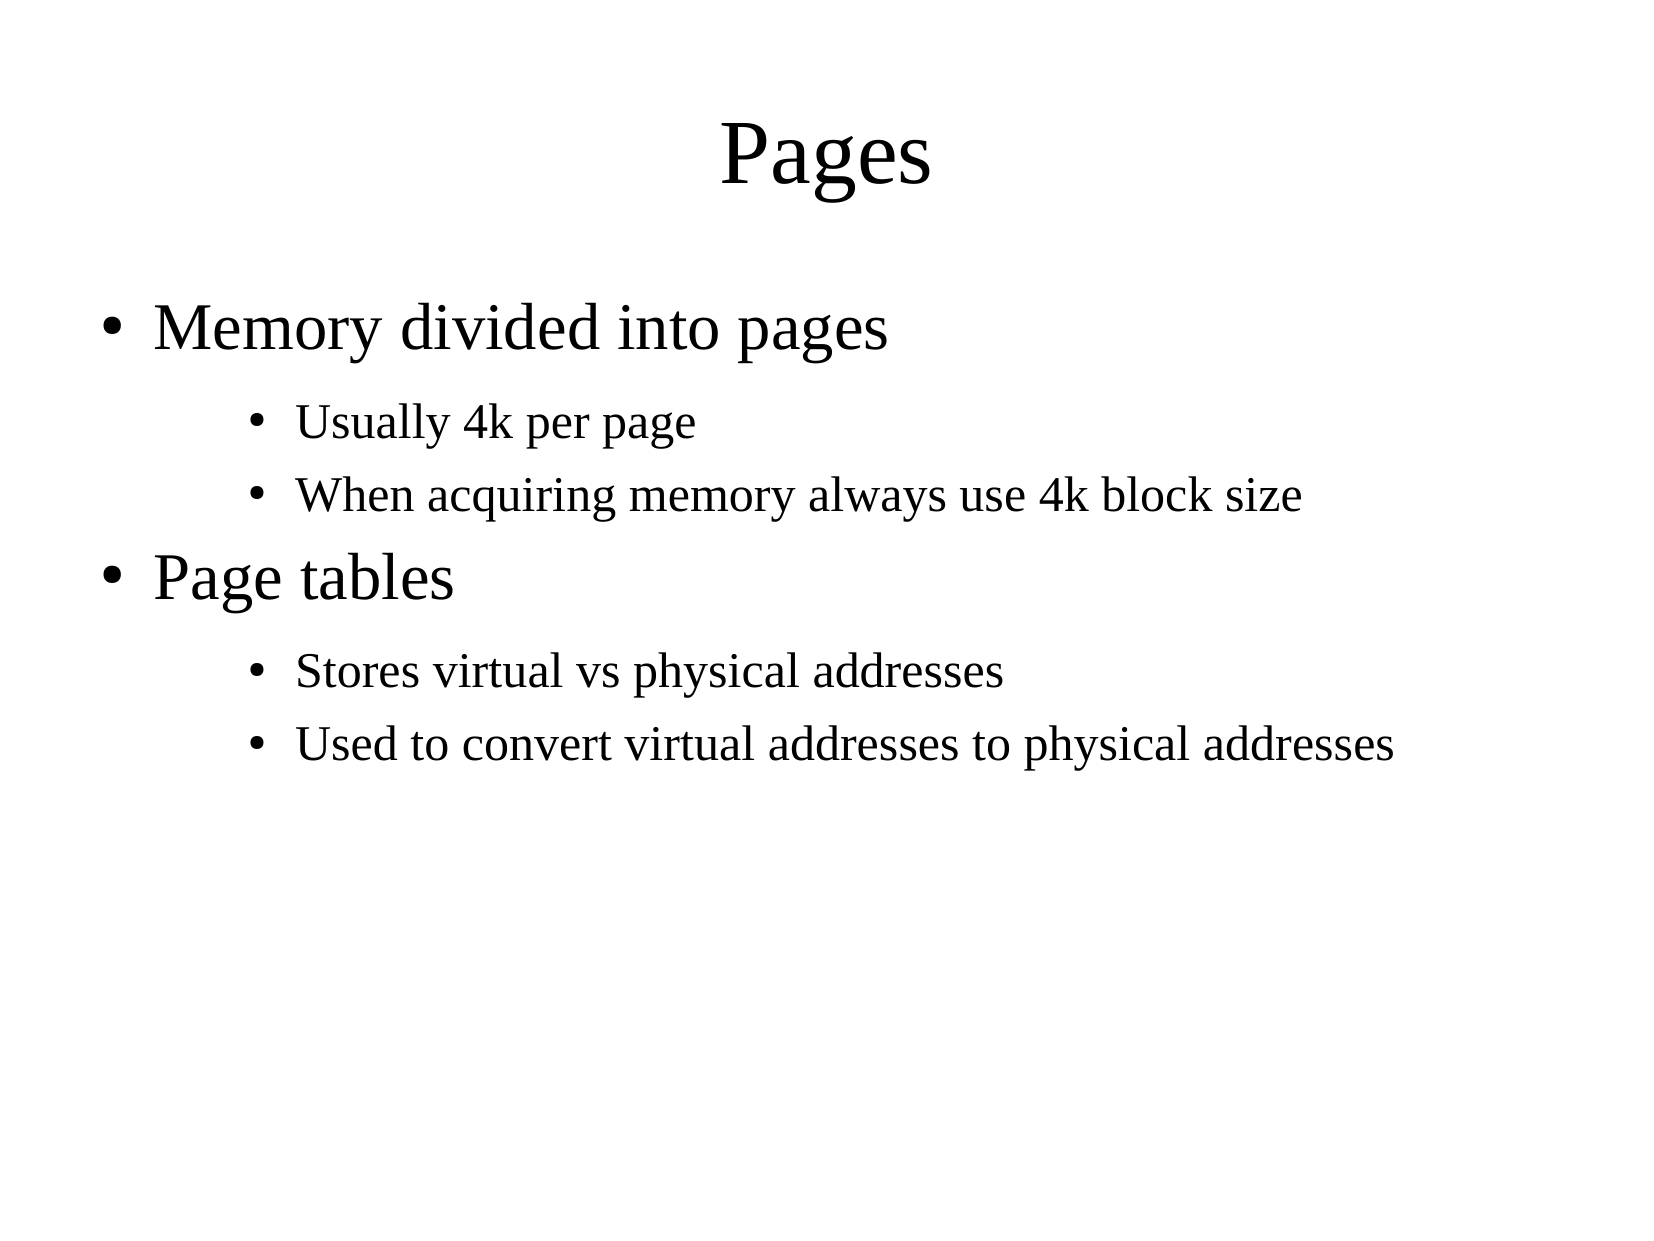

# Pages
Memory divided into pages
Usually 4k per page
When acquiring memory always use 4k block size
Page tables
Stores virtual vs physical addresses
Used to convert virtual addresses to physical addresses